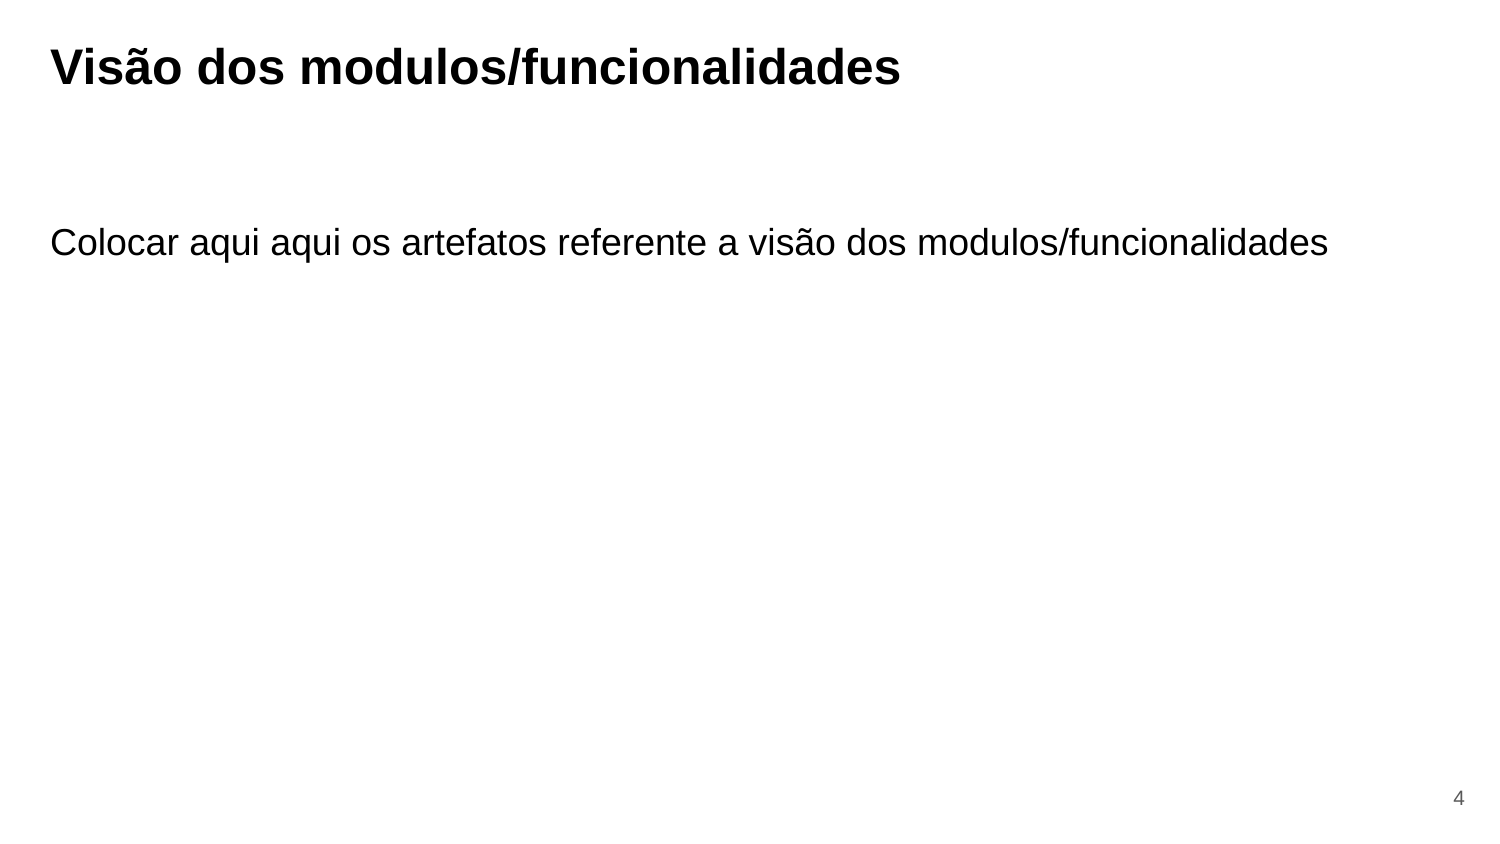

Visão dos modulos/funcionalidades
Colocar aqui aqui os artefatos referente a visão dos modulos/funcionalidades